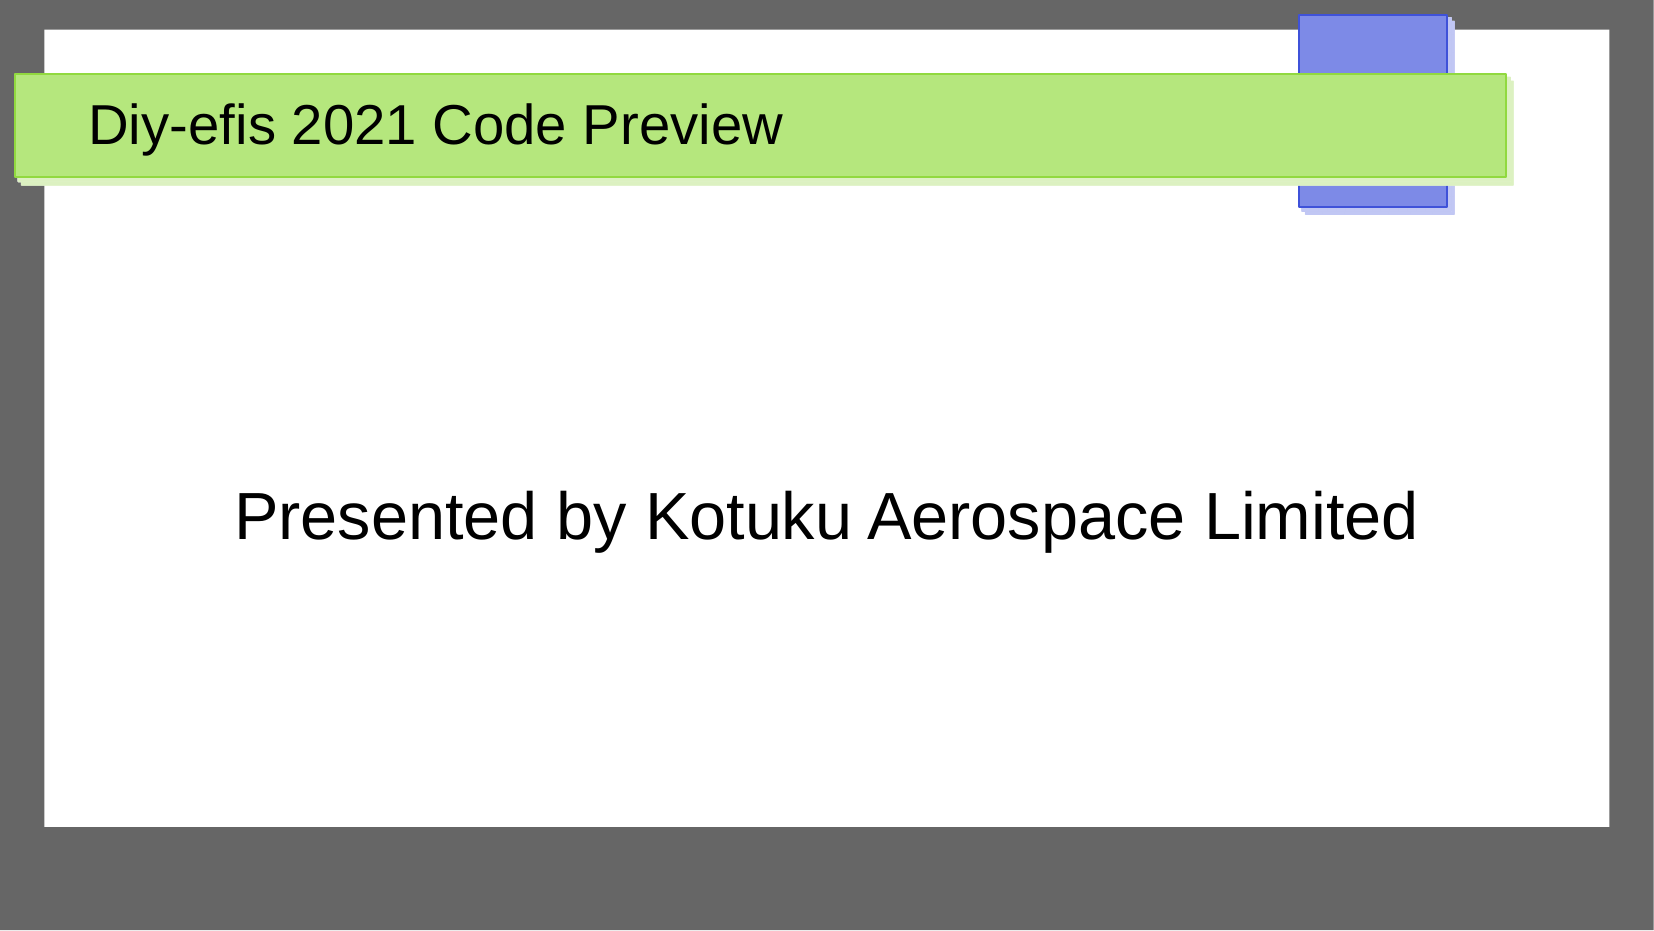

# Diy-efis 2021 Code Preview
Presented by Kotuku Aerospace Limited